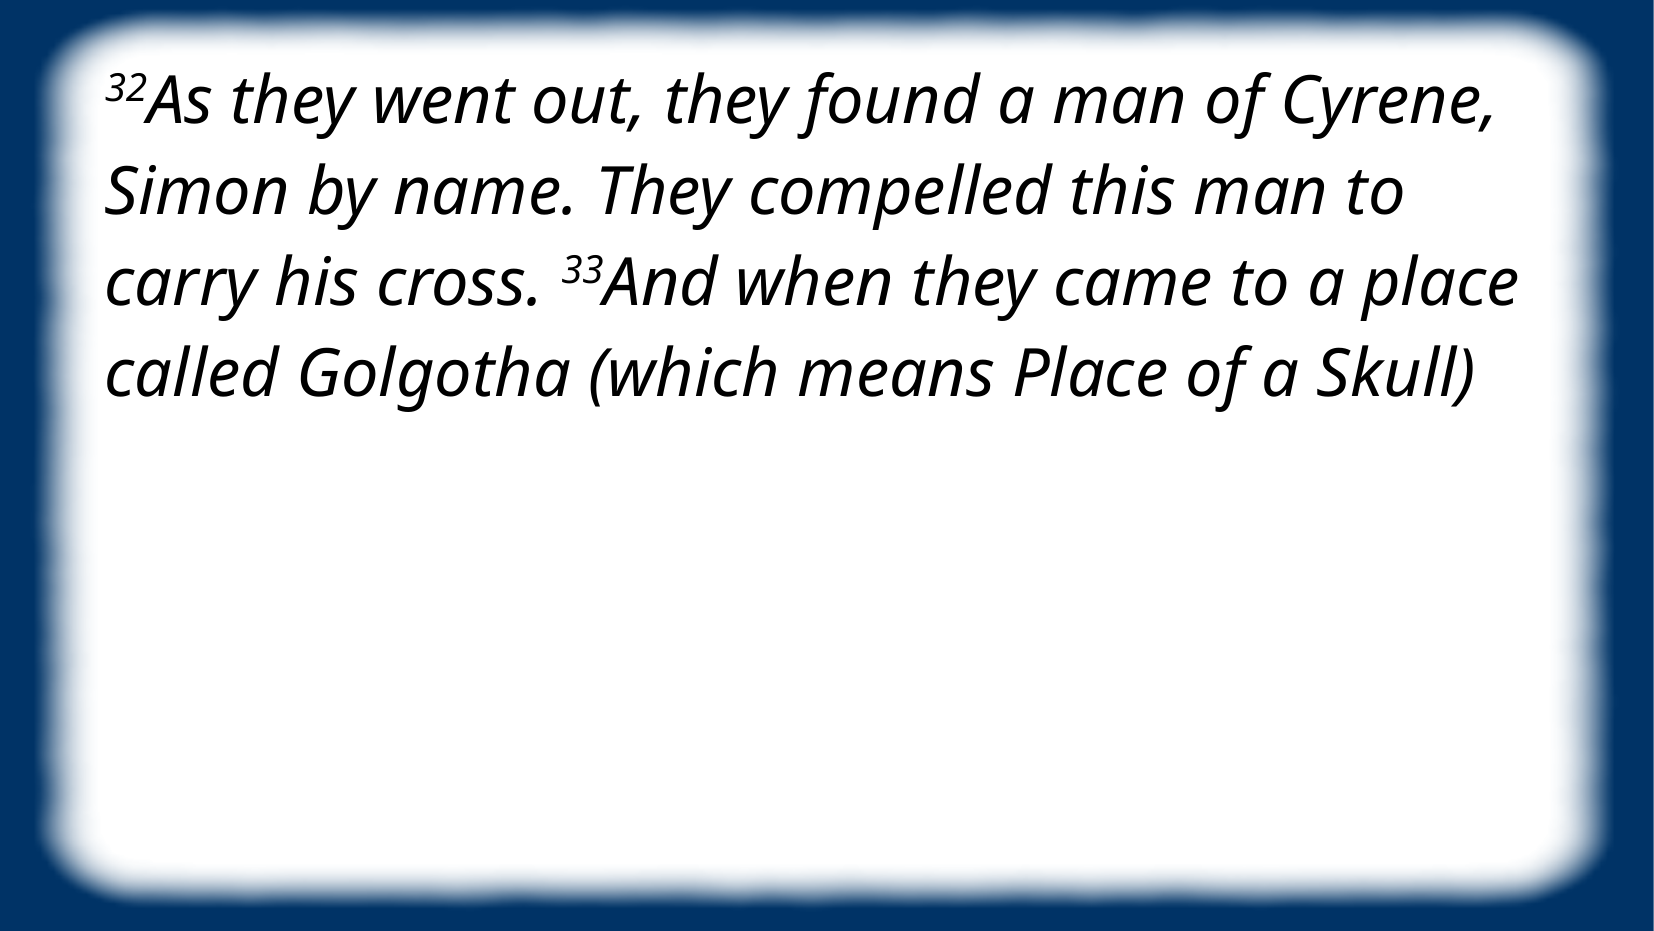

32As they went out, they found a man of Cyrene, Simon by name. They compelled this man to carry his cross. 33And when they came to a place called Golgotha (which means Place of a Skull)